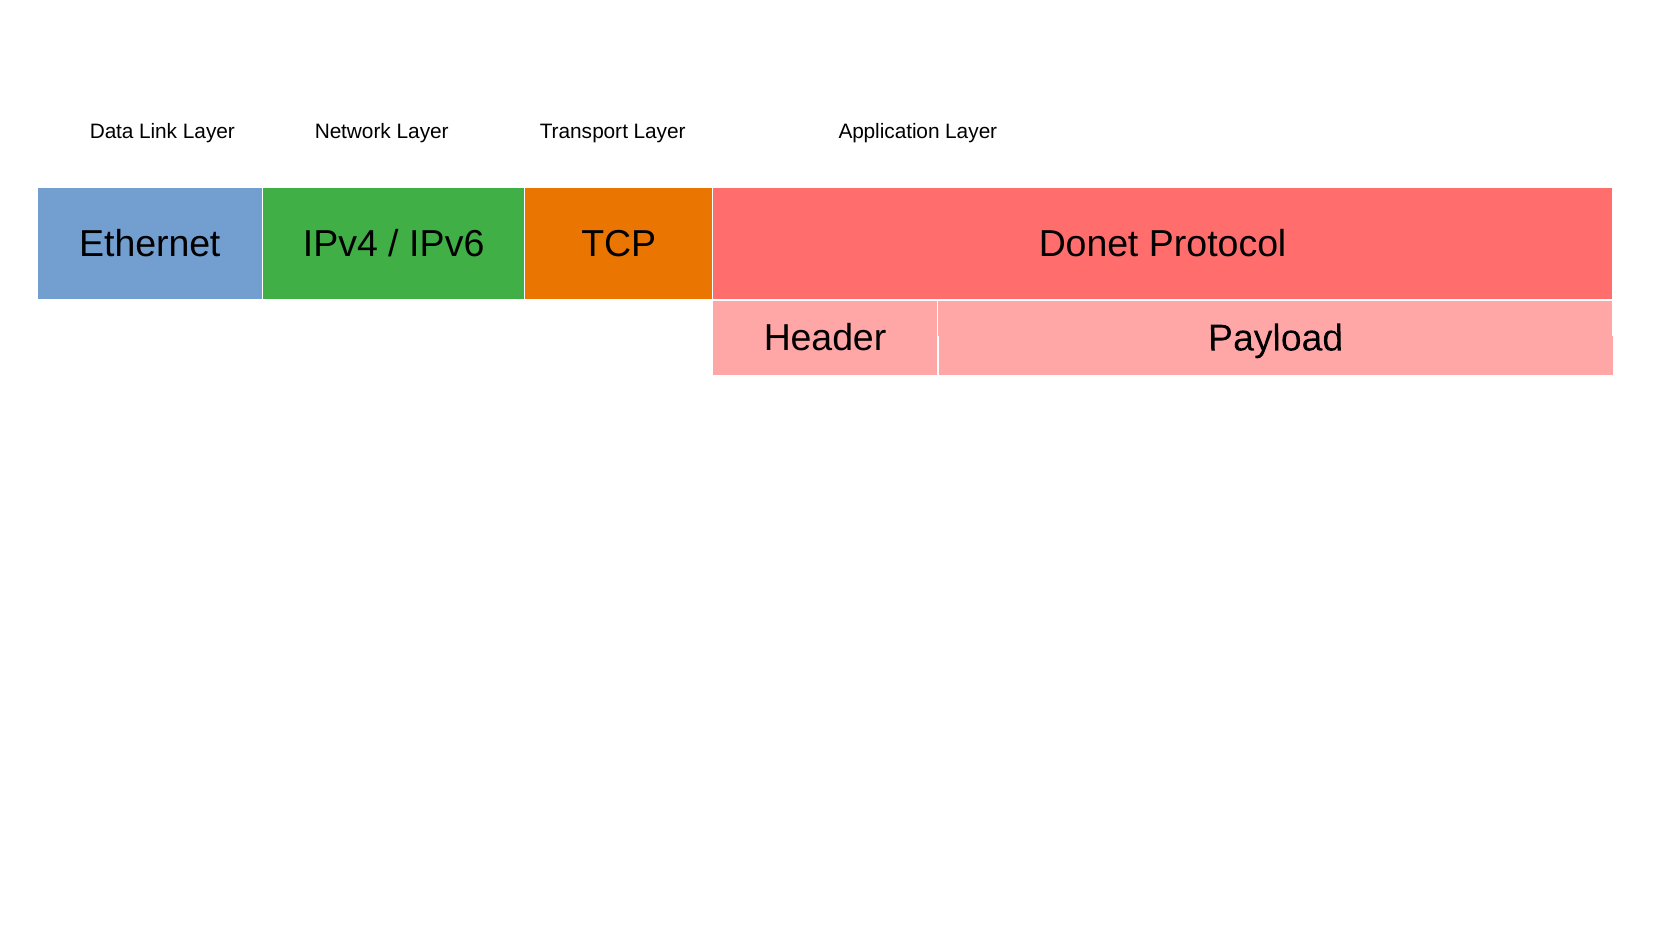

Data Link Layer
Network Layer
Transport Layer
Application Layer
Ethernet
IPv4 / IPv6
TCP
Donet Protocol
Header
Payload